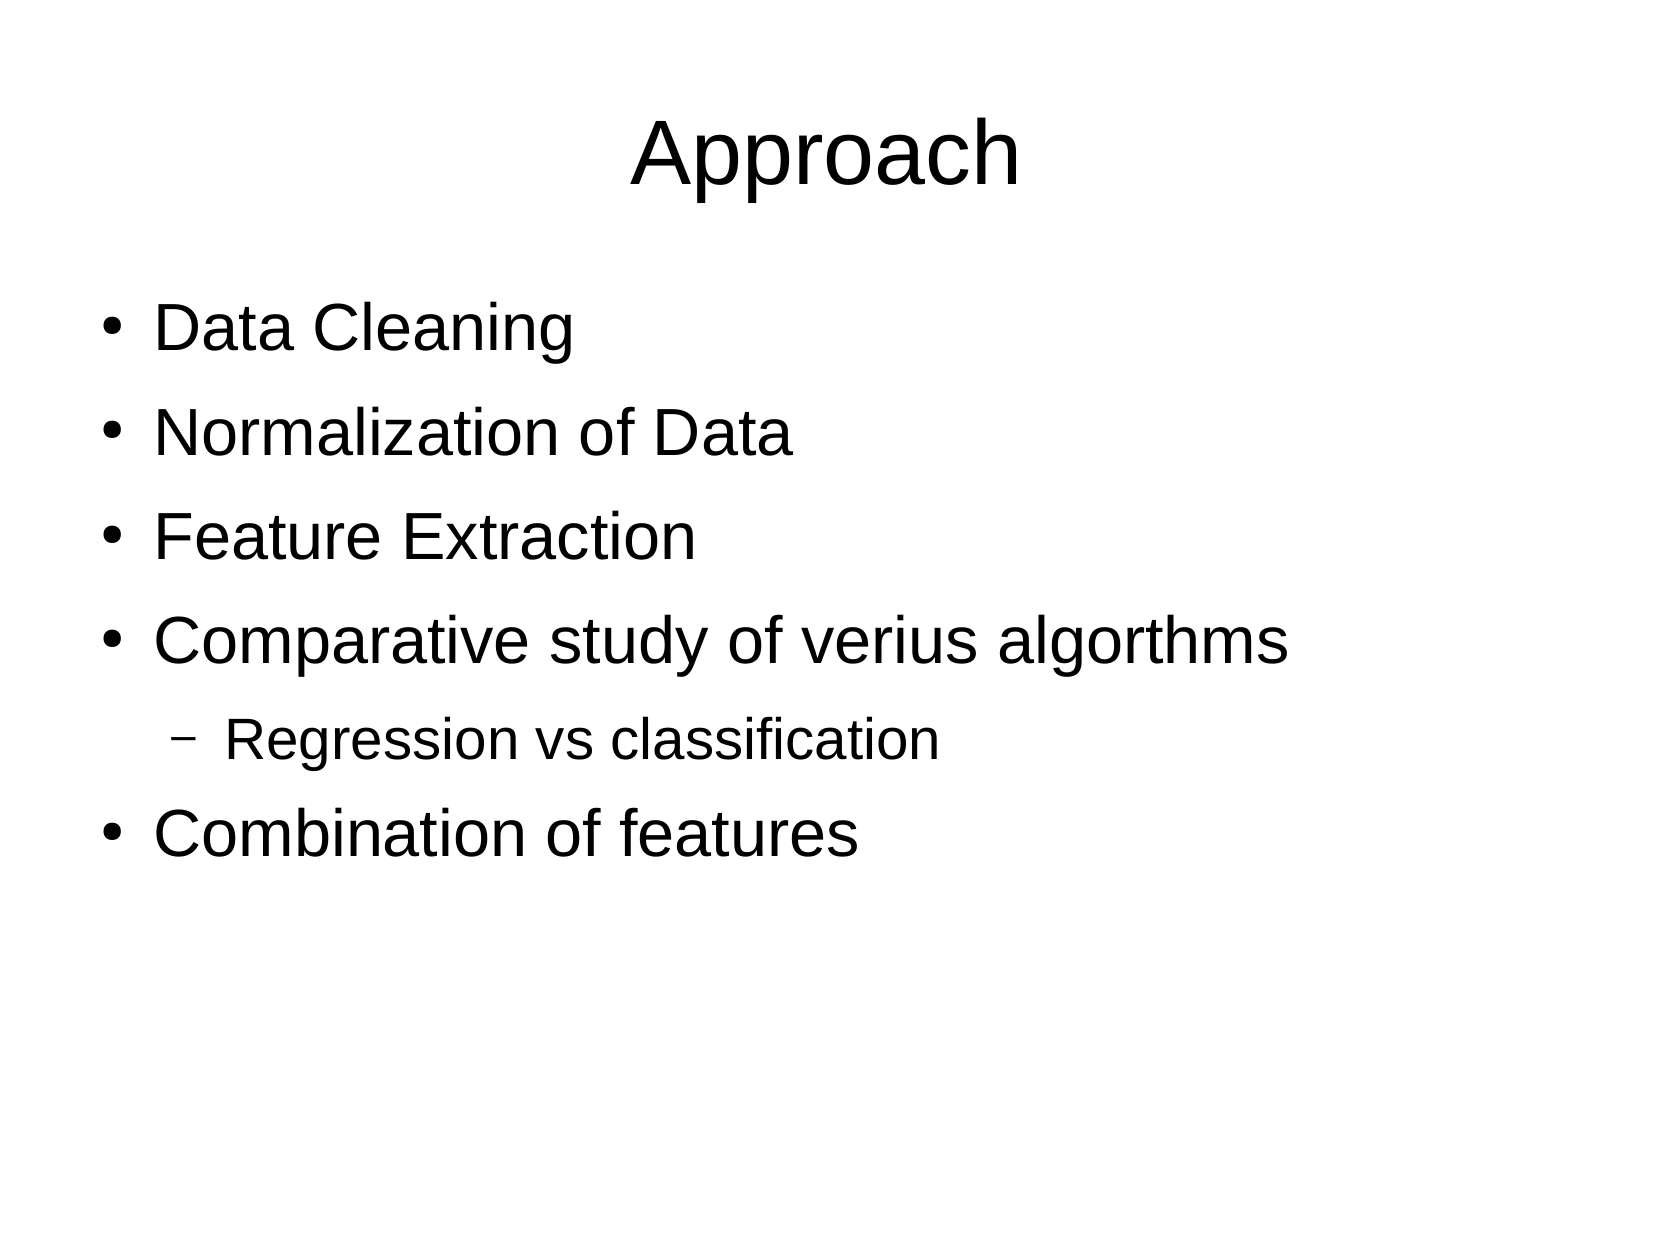

# Approach
Data Cleaning
Normalization of Data
Feature Extraction
Comparative study of verius algorthms
Regression vs classification
Combination of features